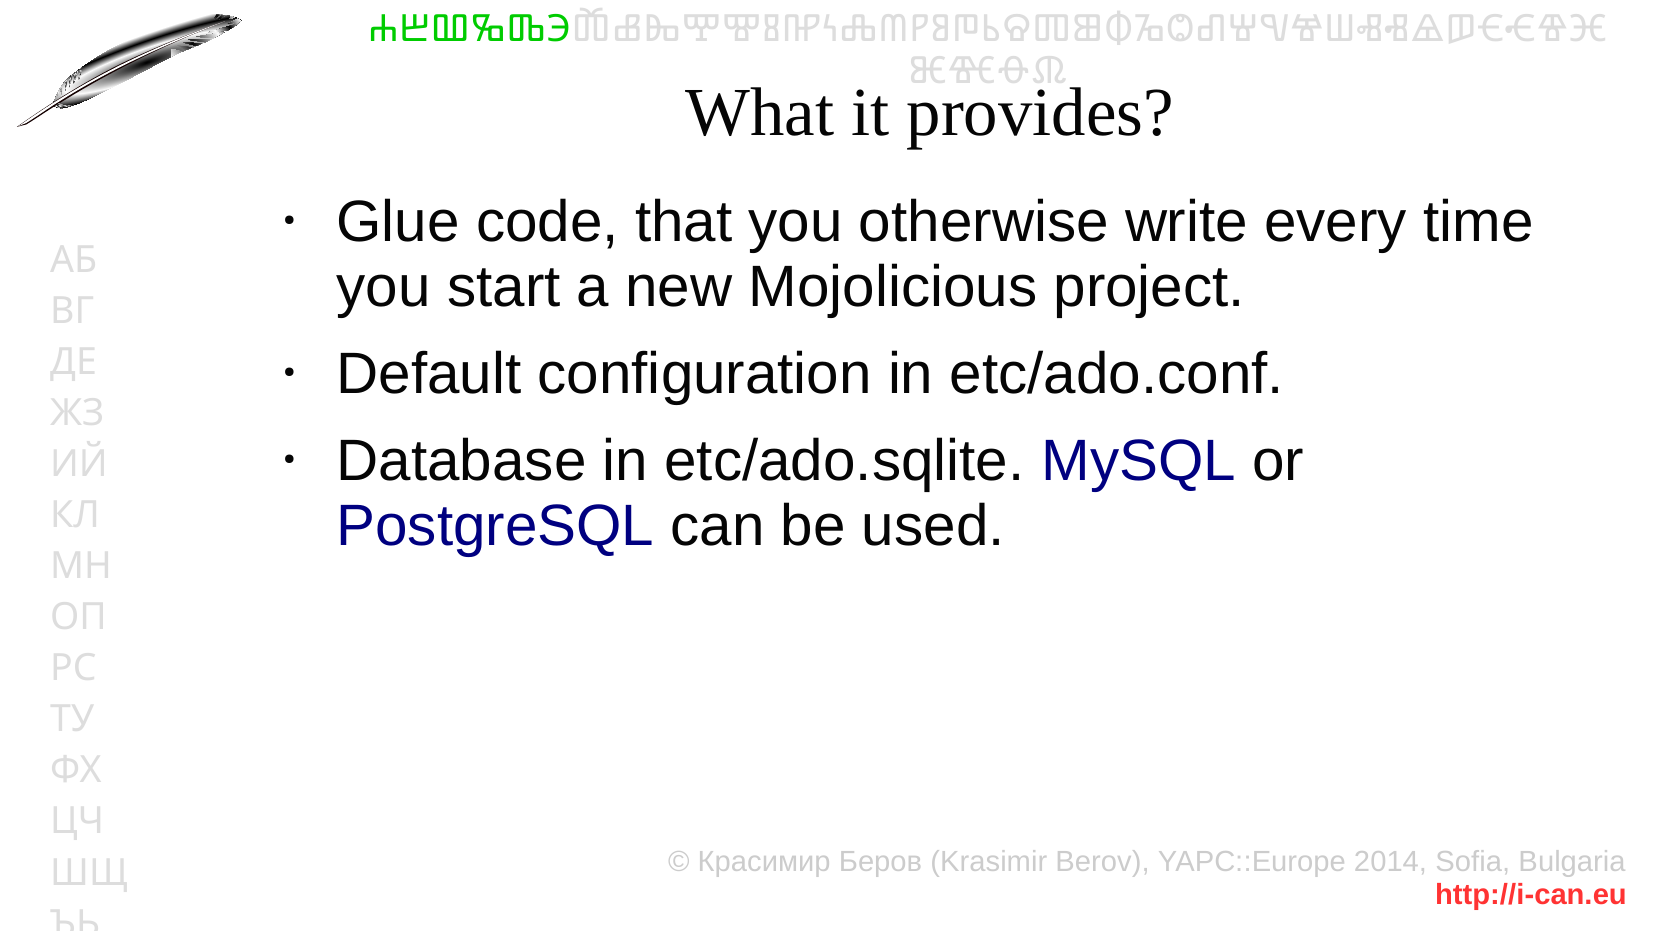

# What it provides?
Glue code, that you otherwise write every time you start a new Mojolicious project.
Default configuration in etc/ado.conf.
Database in etc/ado.sqlite. MySQL or PostgreSQL can be used.